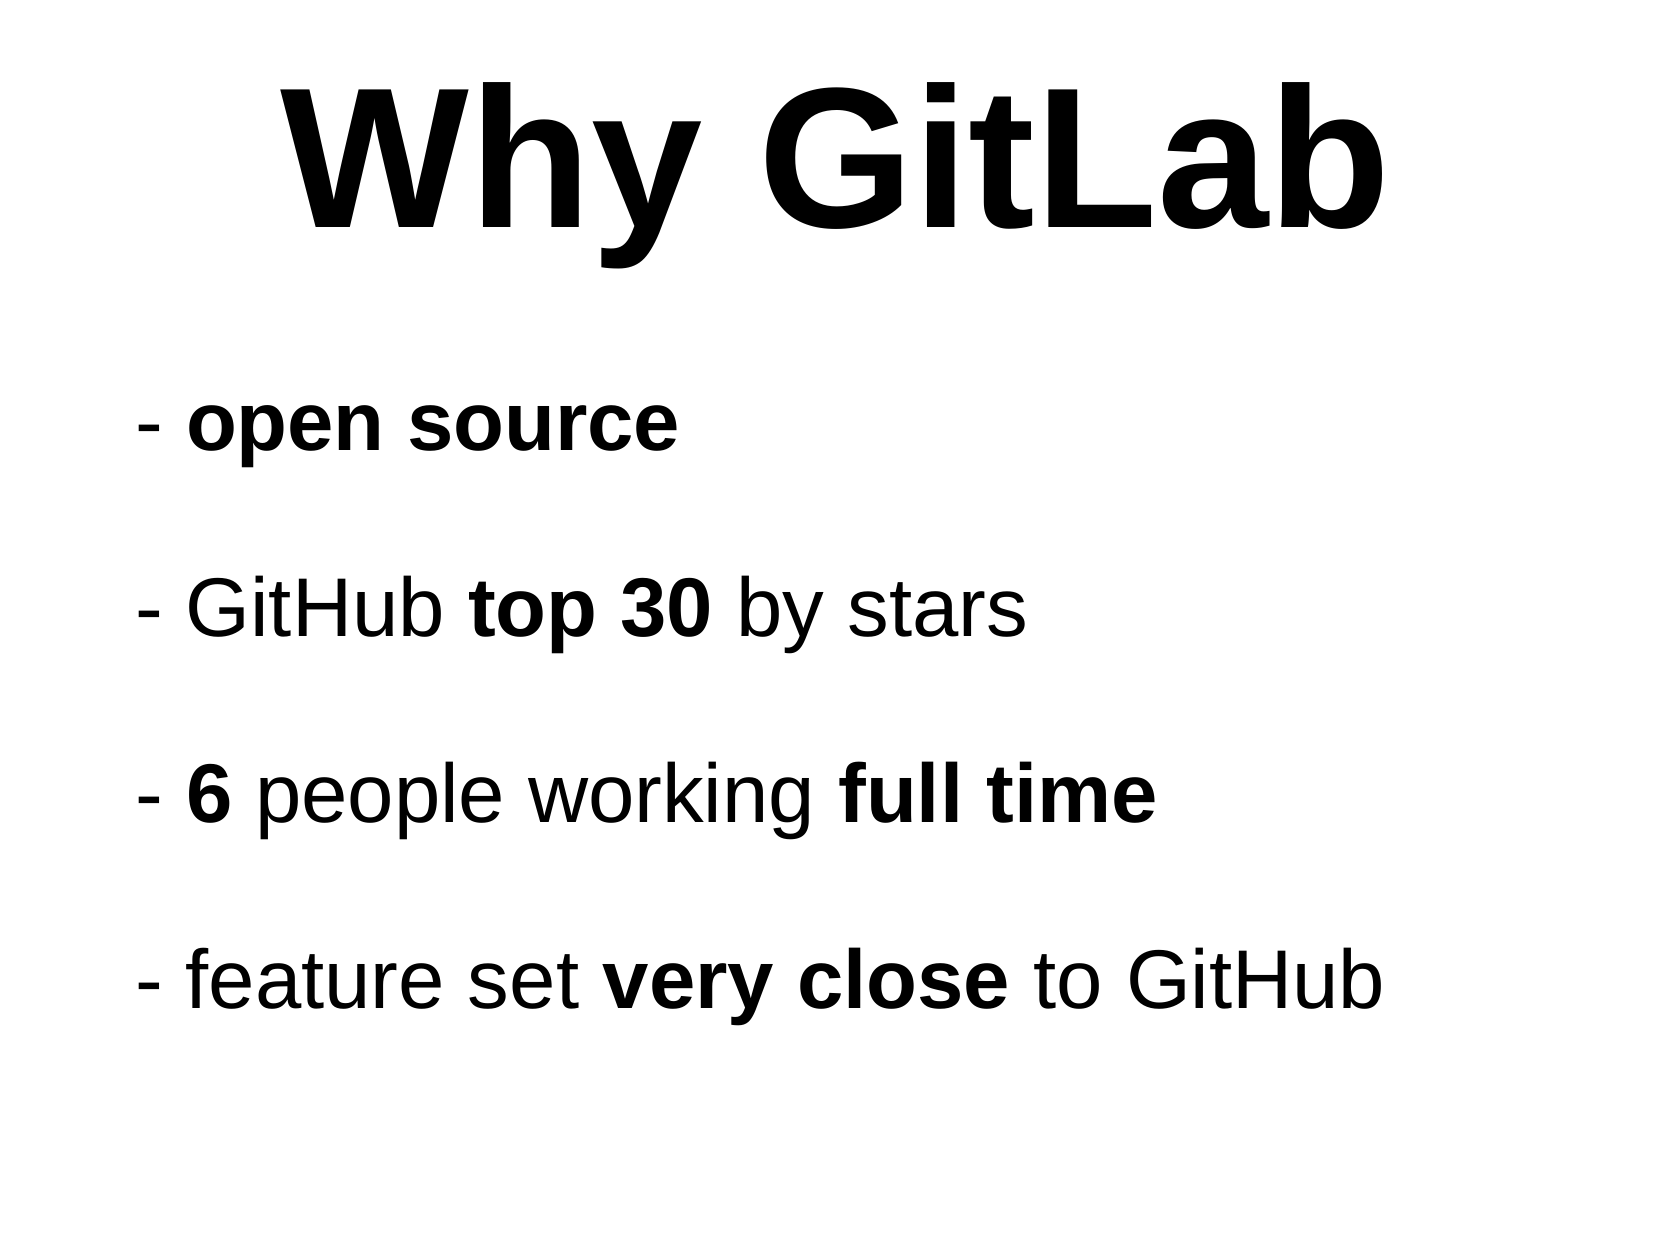

# Why GitLab
- open source
- GitHub top 30 by stars
- 6 people working full time
- feature set very close to GitHub